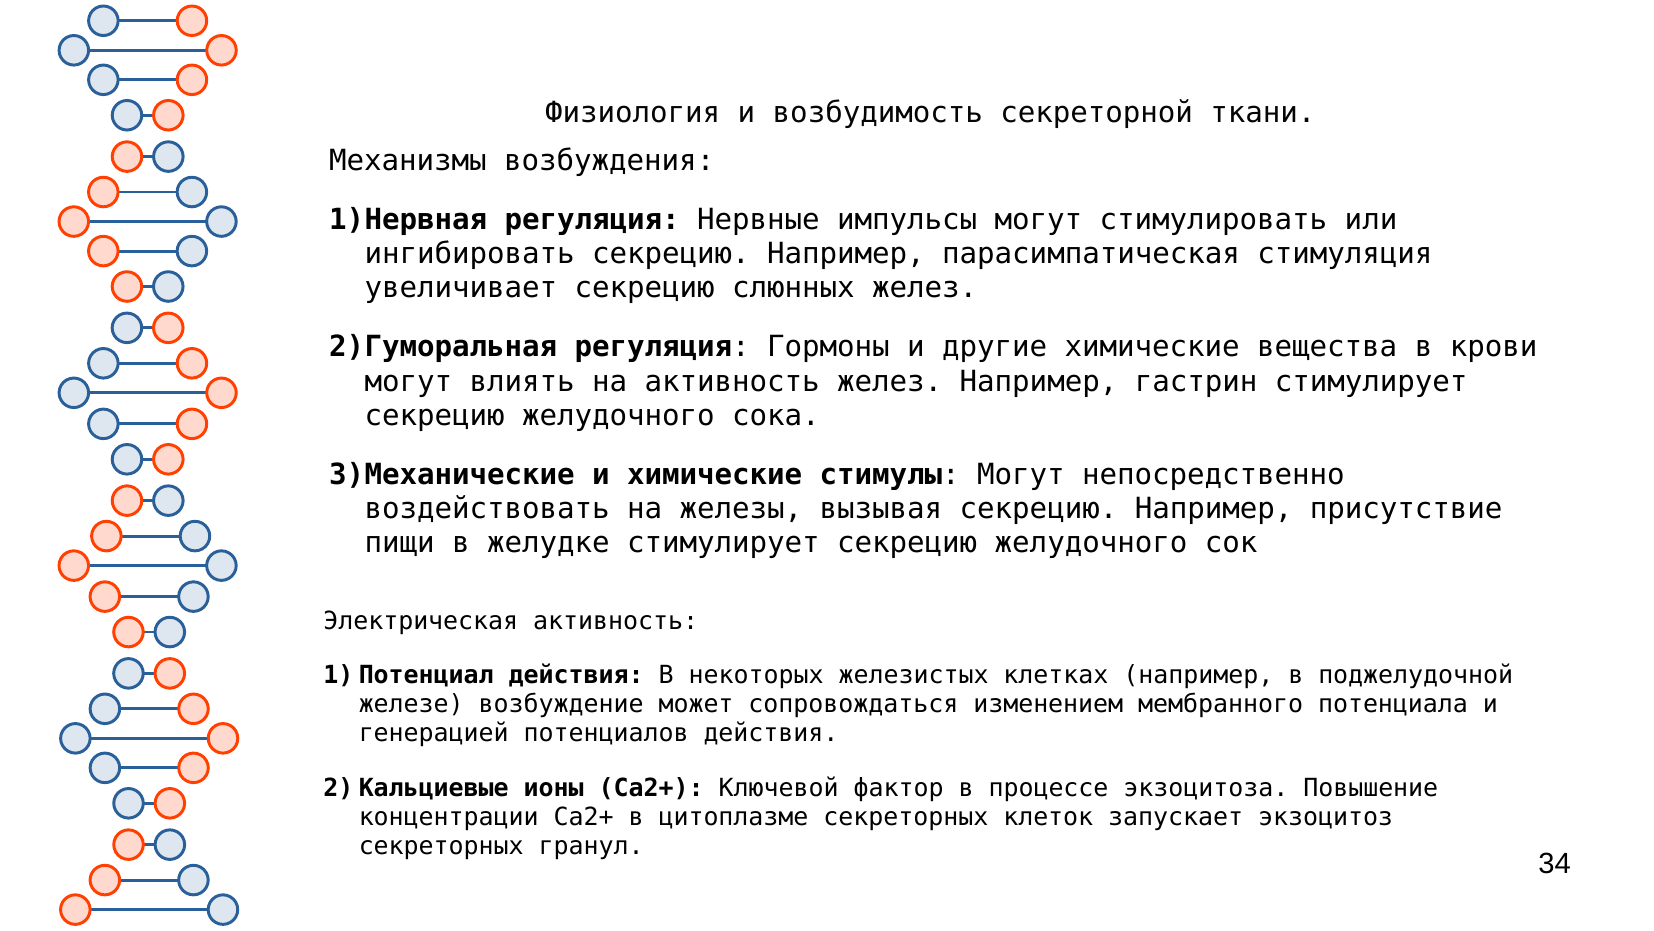

# Физиология и возбудимость секреторной ткани.
Механизмы возбуждения:
Нервная регуляция: Нервные импульсы могут стимулировать или ингибировать секрецию. Например, парасимпатическая стимуляция увеличивает секрецию слюнных желез.
Гуморальная регуляция: Гормоны и другие химические вещества в крови могут влиять на активность желез. Например, гастрин стимулирует секрецию желудочного сока.
Механические и химические стимулы: Могут непосредственно воздействовать на железы, вызывая секрецию. Например, присутствие пищи в желудке стимулирует секрецию желудочного сок
Электрическая активность:
Потенциал действия: В некоторых железистых клетках (например, в поджелудочной железе) возбуждение может сопровождаться изменением мембранного потенциала и генерацией потенциалов действия.
Кальциевые ионы (Ca2+): Ключевой фактор в процессе экзоцитоза. Повышение концентрации Ca2+ в цитоплазме секреторных клеток запускает экзоцитоз секреторных гранул.
34